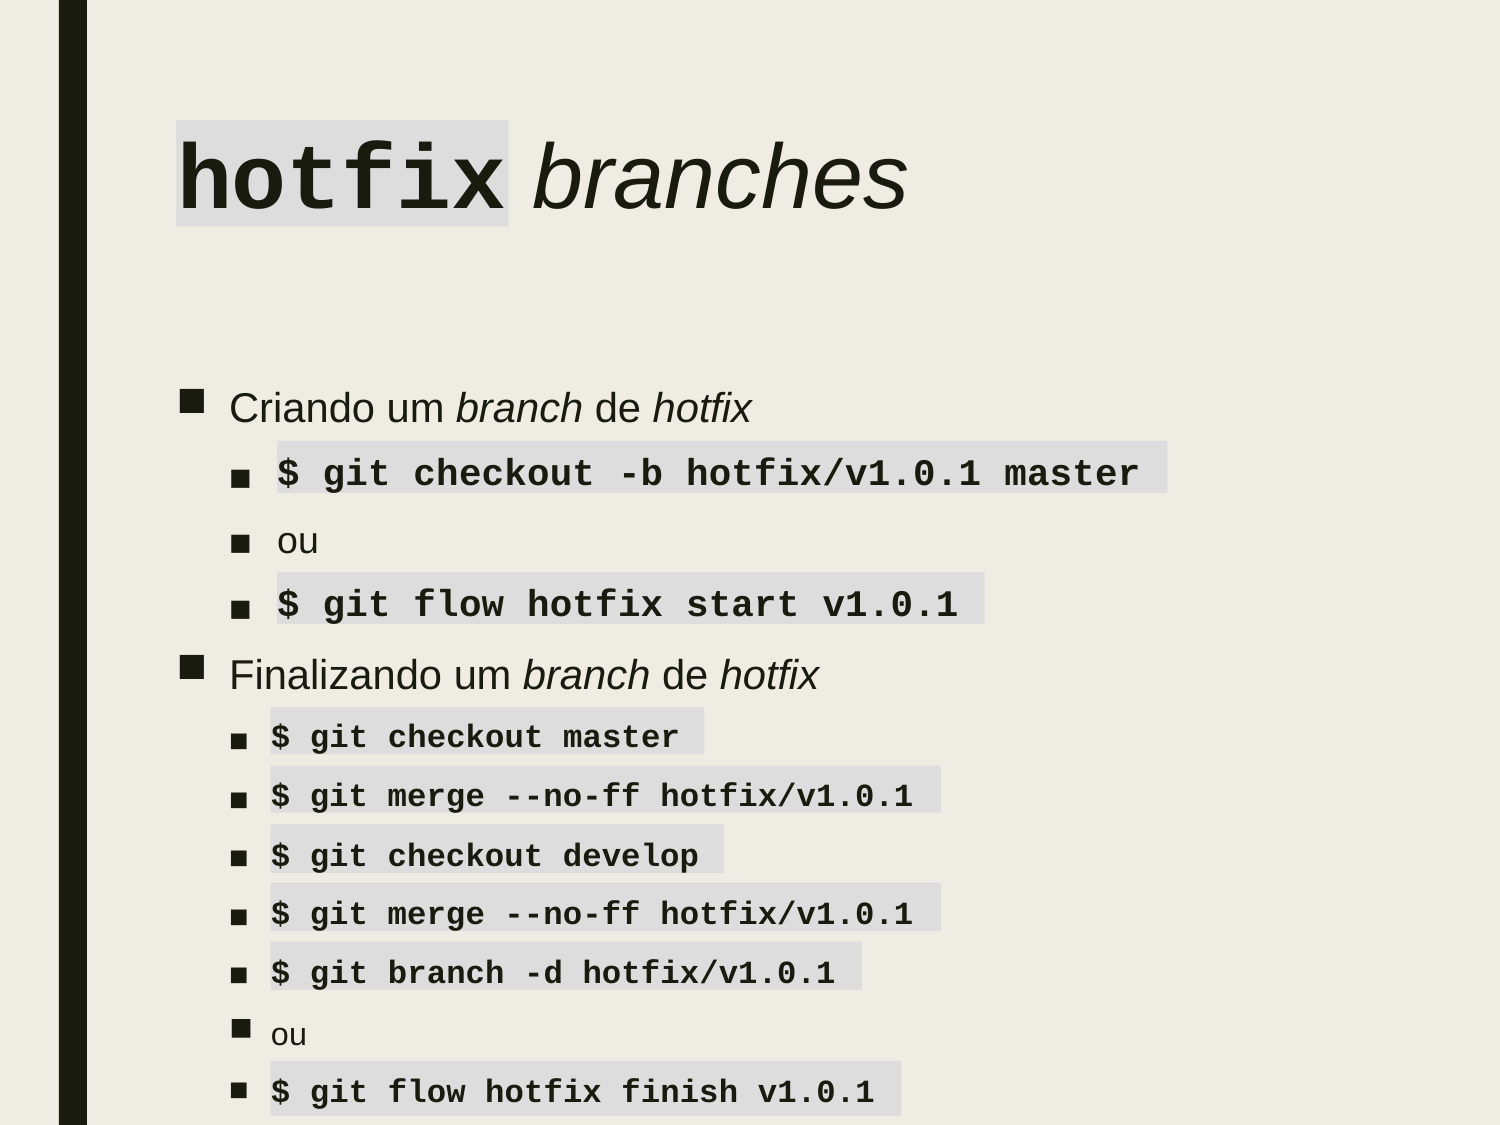

# branches
hotfix
Criando um branch de hotfix
■
■
■
$ git checkout -b hotfix/v1.0.1 master
ou
$ git flow hotfix start v1.0.1
Finalizando um branch de hotfix
■
■
■
■
■
$ git checkout master
$ git merge --no-ff hotfix/v1.0.1
$ git checkout develop
$ git merge --no-ff hotfix/v1.0.1
$ git branch -d hotfix/v1.0.1
ou
$ git flow hotfix finish v1.0.1